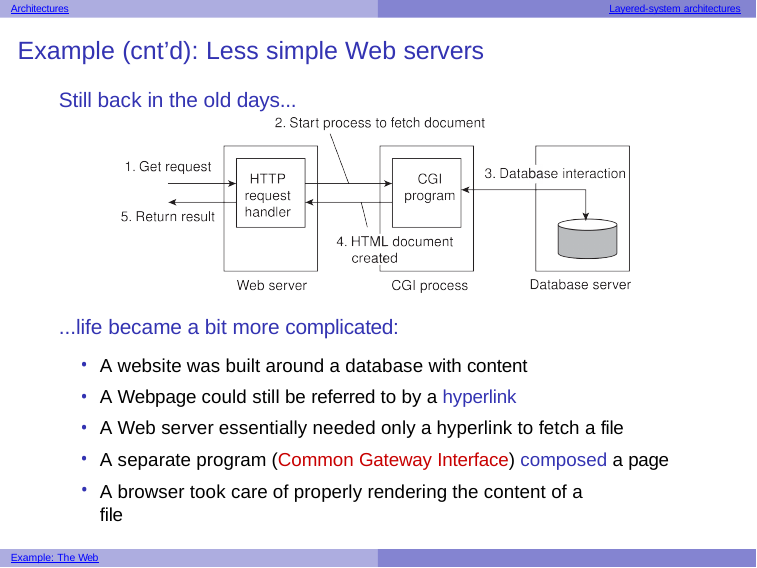

Architectures
Layered-system architectures
Example (cnt’d): Less simple Web servers
Still back in the old days...
...life became a bit more complicated:
A website was built around a database with content
A Webpage could still be referred to by a hyperlink
A Web server essentially needed only a hyperlink to fetch a file
A separate program (Common Gateway Interface) composed a page
A browser took care of properly rendering the content of a file
•
Example: The Web